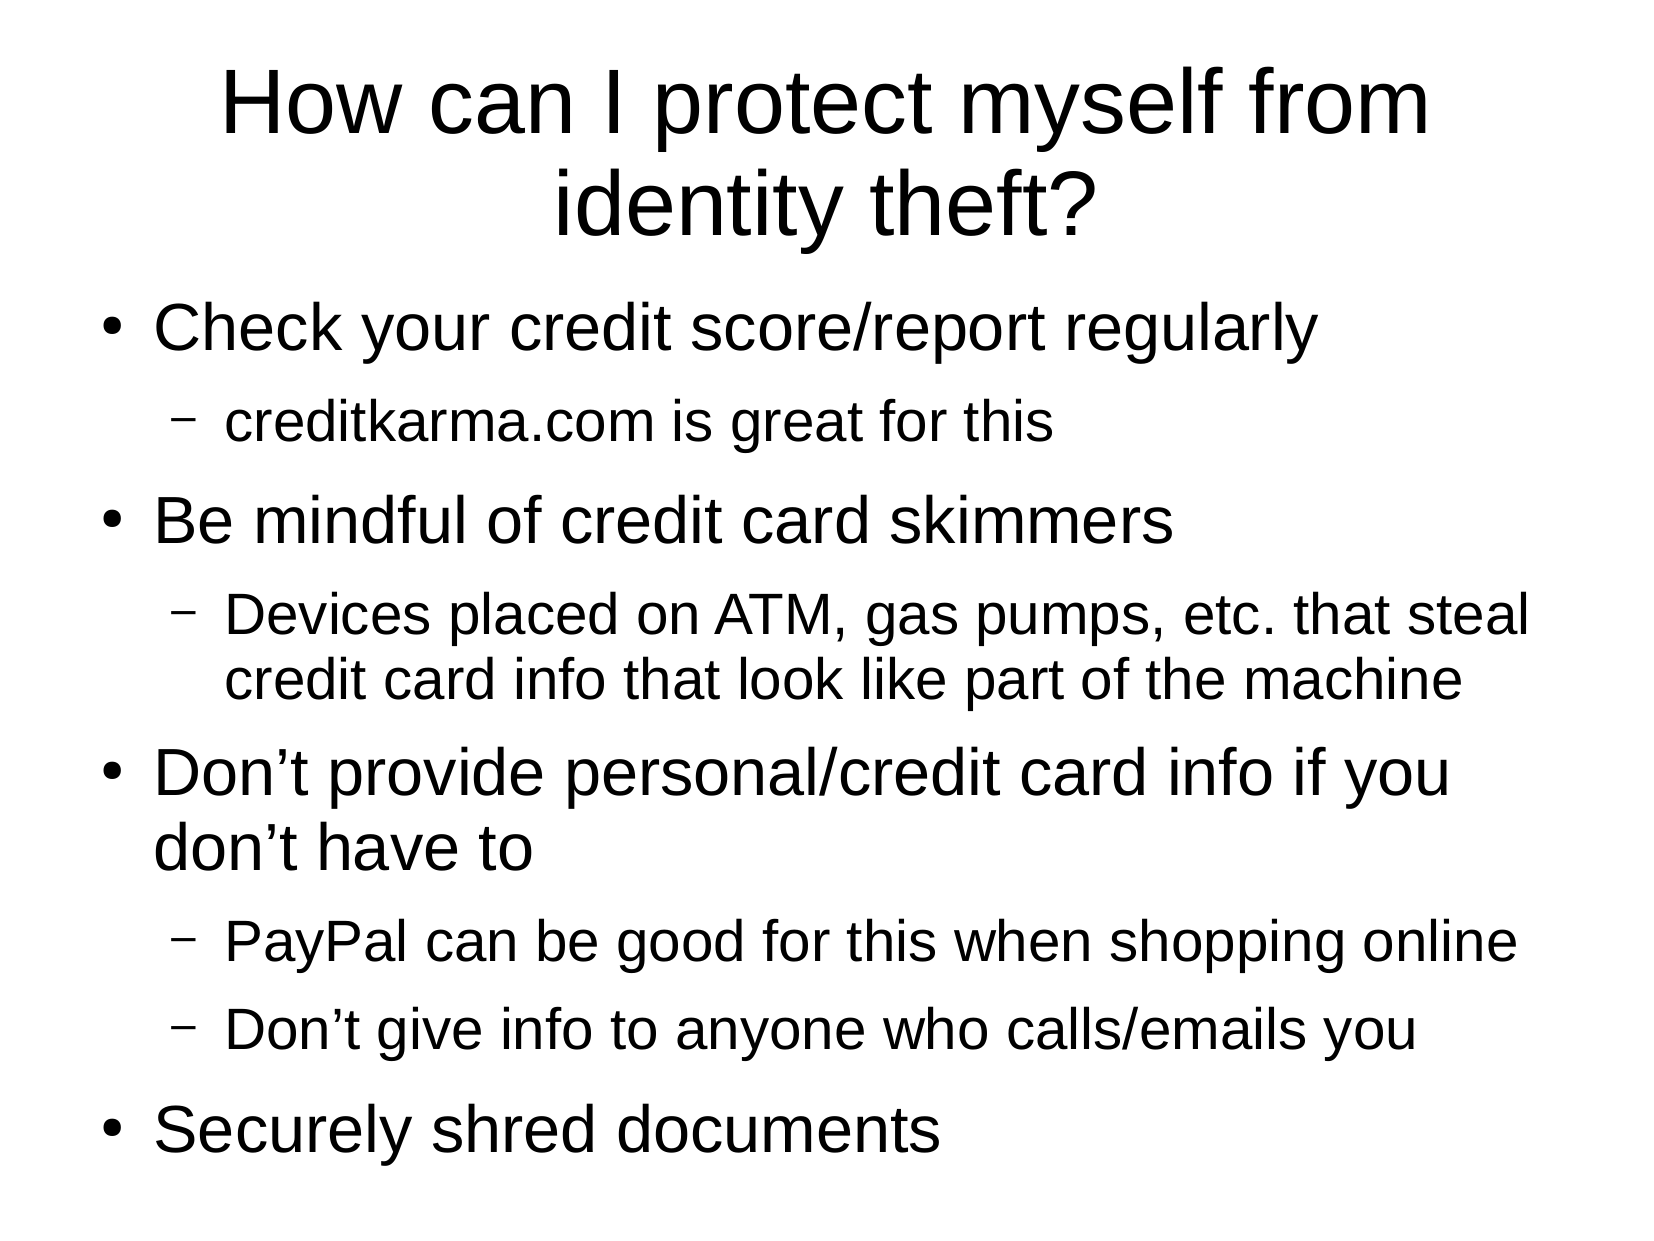

# How can I protect myself from identity theft?
Check your credit score/report regularly
creditkarma.com is great for this
Be mindful of credit card skimmers
Devices placed on ATM, gas pumps, etc. that steal credit card info that look like part of the machine
Don’t provide personal/credit card info if you don’t have to
PayPal can be good for this when shopping online
Don’t give info to anyone who calls/emails you
Securely shred documents